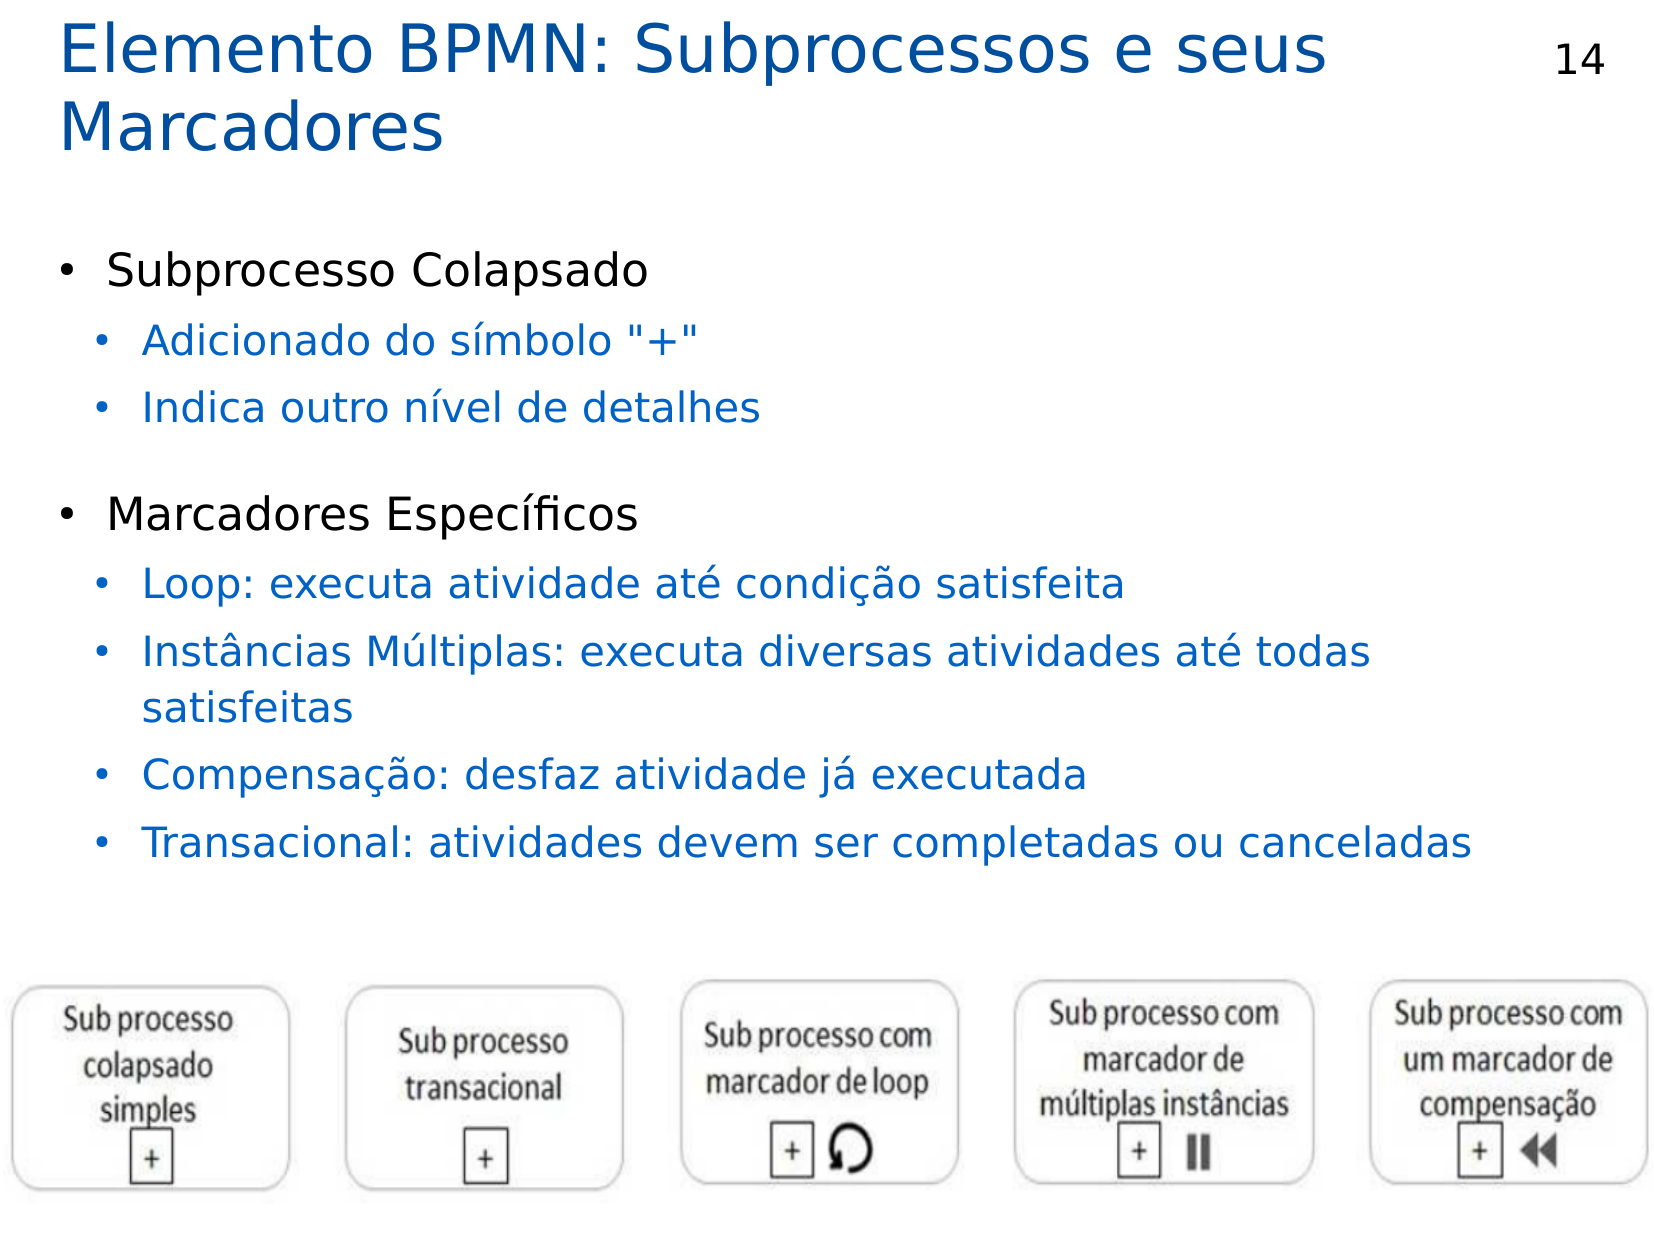

# Elemento BPMN: Subprocessos e seus Marcadores
14
Subprocesso Colapsado
Adicionado do símbolo "+"
Indica outro nível de detalhes
Marcadores Específicos
Loop: executa atividade até condição satisfeita
Instâncias Múltiplas: executa diversas atividades até todas satisfeitas
Compensação: desfaz atividade já executada
Transacional: atividades devem ser completadas ou canceladas